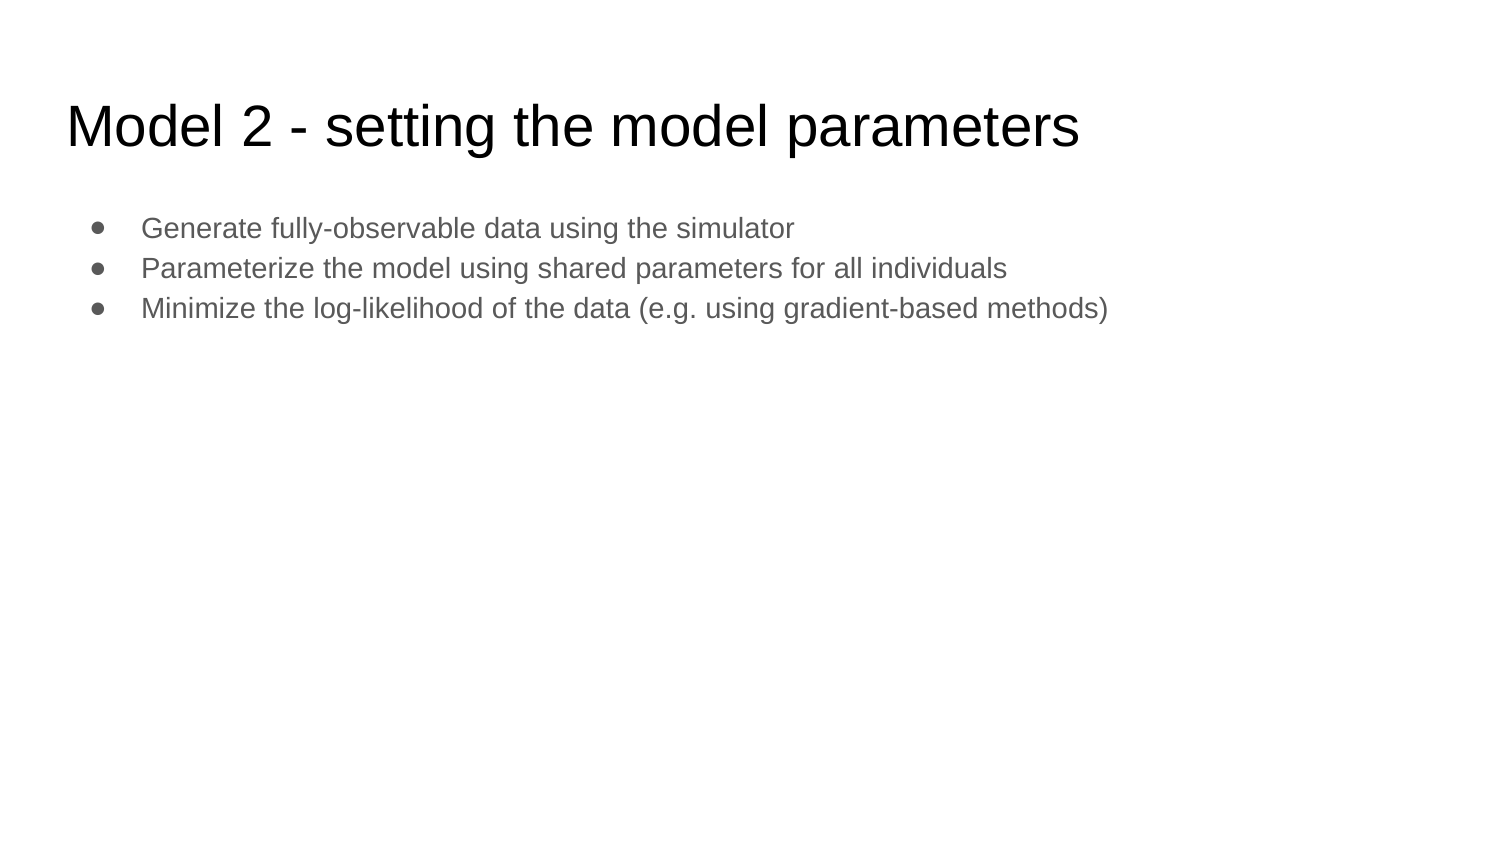

# Model 2 - setting the model parameters
Generate fully-observable data using the simulator
Parameterize the model using shared parameters for all individuals
Minimize the log-likelihood of the data (e.g. using gradient-based methods)